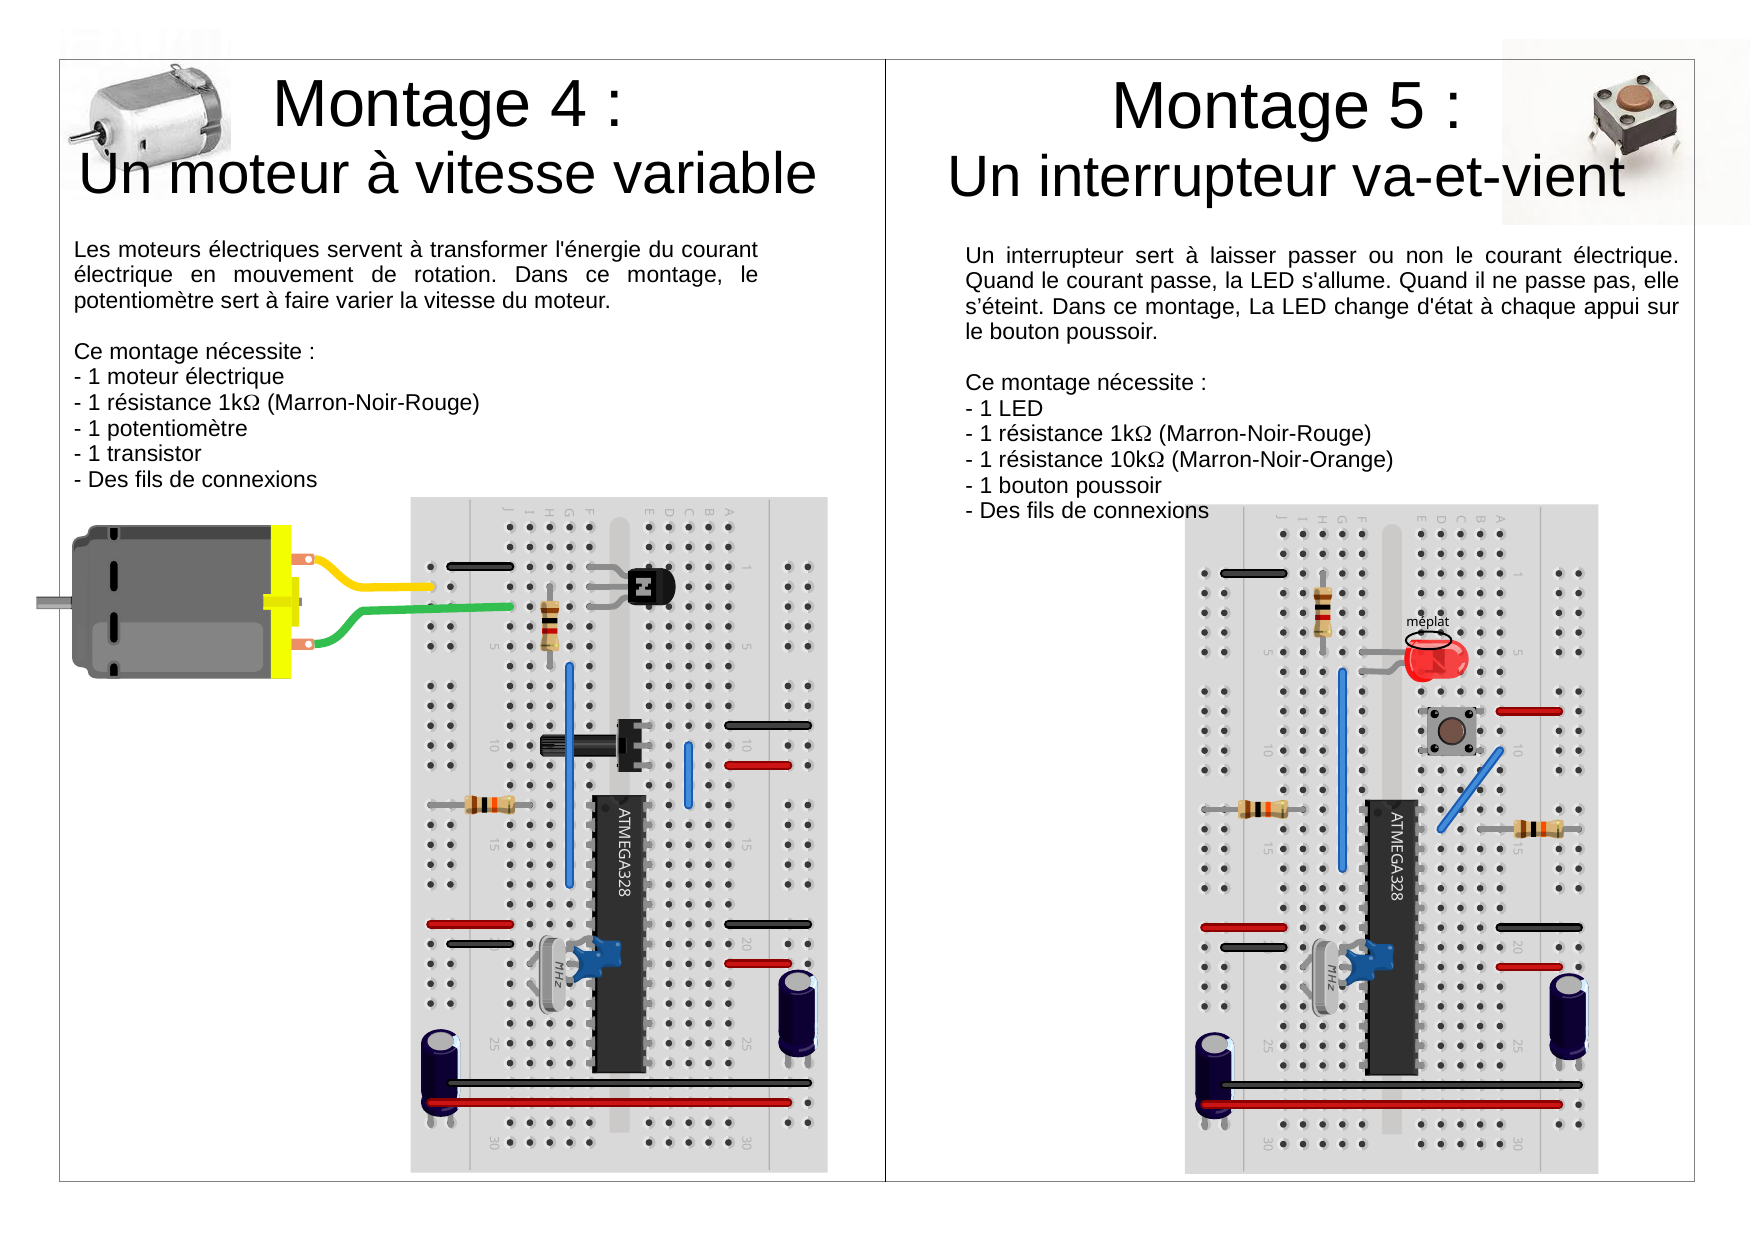

Montage 5 :
Un interrupteur va-et-vient
# Montage 4 : Un moteur à vitesse variable
Les moteurs électriques servent à transformer l'énergie du courant électrique en mouvement de rotation. Dans ce montage, le potentiomètre sert à faire varier la vitesse du moteur.
Ce montage nécessite :
- 1 moteur électrique
- 1 résistance 1kW (Marron-Noir-Rouge)
- 1 potentiomètre
- 1 transistor
- Des fils de connexions
Un interrupteur sert à laisser passer ou non le courant électrique. Quand le courant passe, la LED s'allume. Quand il ne passe pas, elle s’éteint. Dans ce montage, La LED change d'état à chaque appui sur le bouton poussoir.
Ce montage nécessite :
- 1 LED
- 1 résistance 1kW (Marron-Noir-Rouge)
- 1 résistance 10kW (Marron-Noir-Orange)
- 1 bouton poussoir
- Des fils de connexions